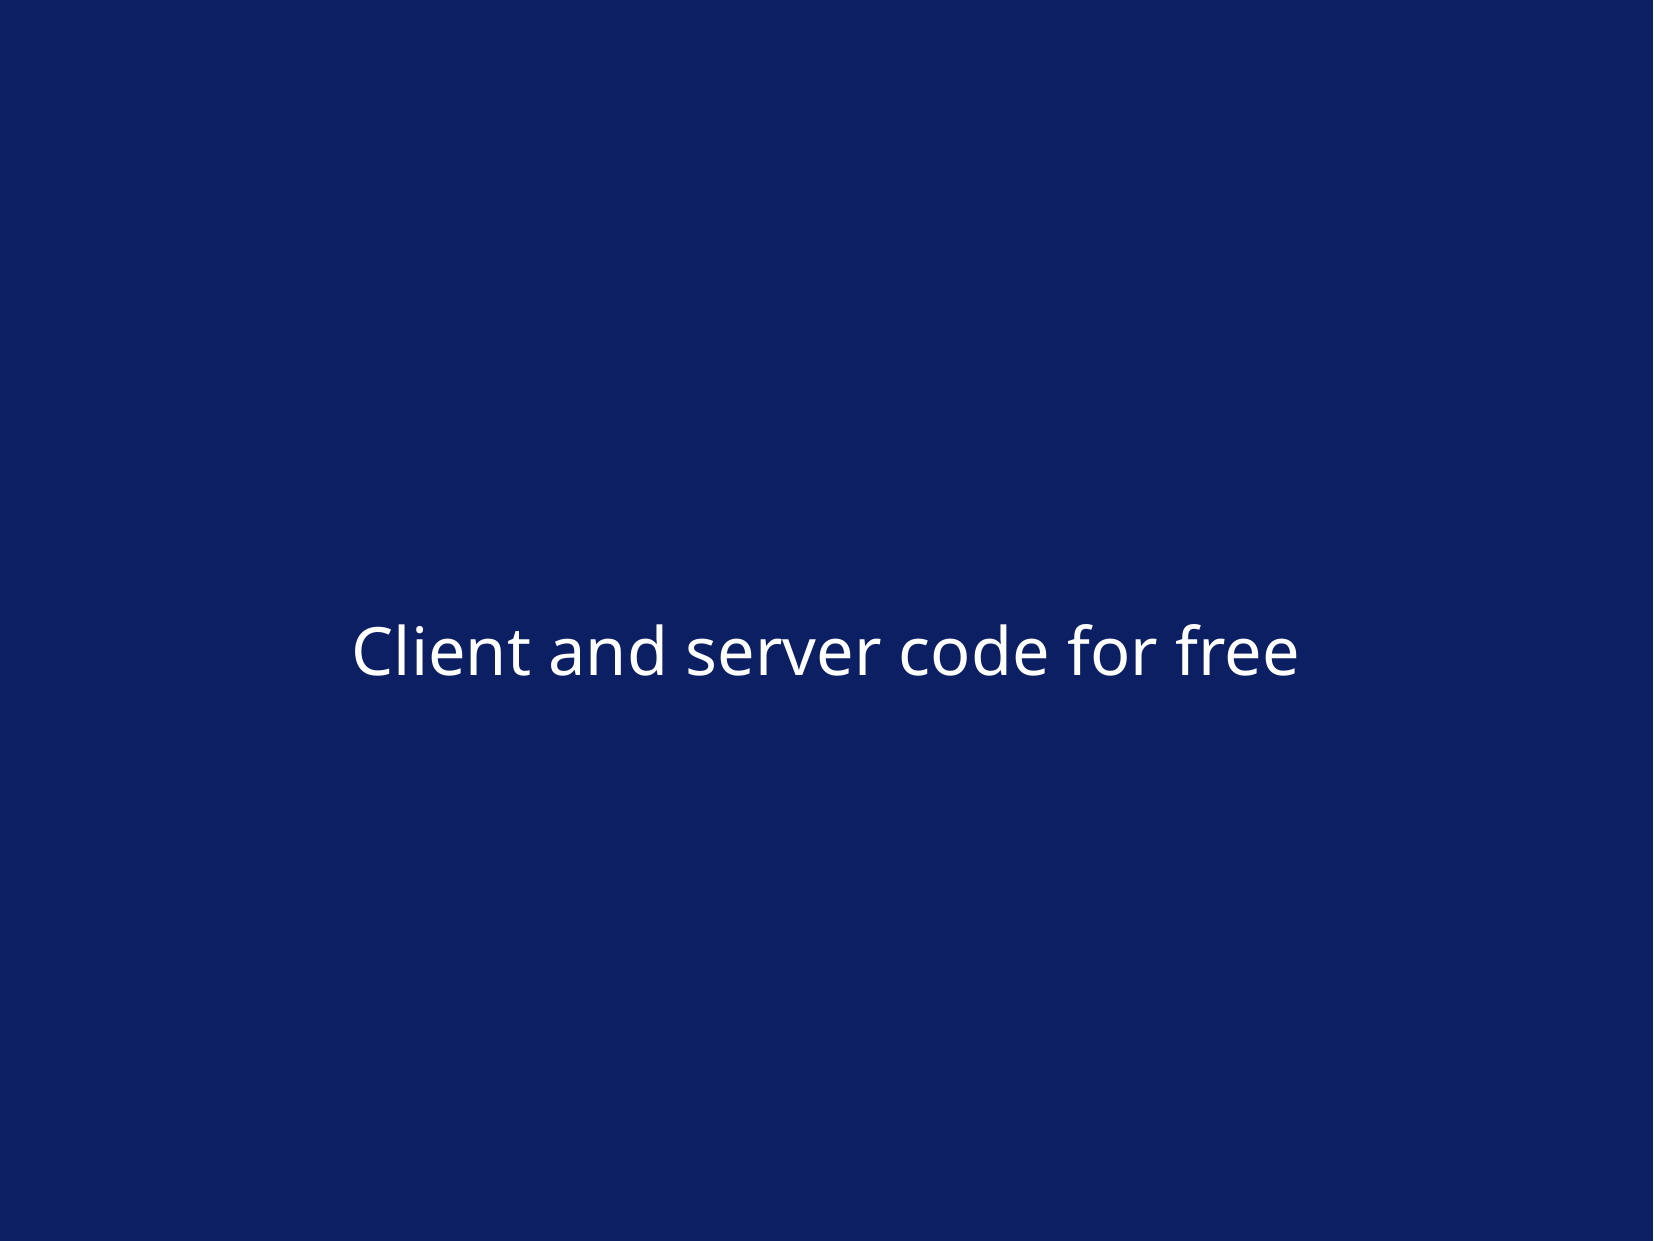

# Client and server code for free